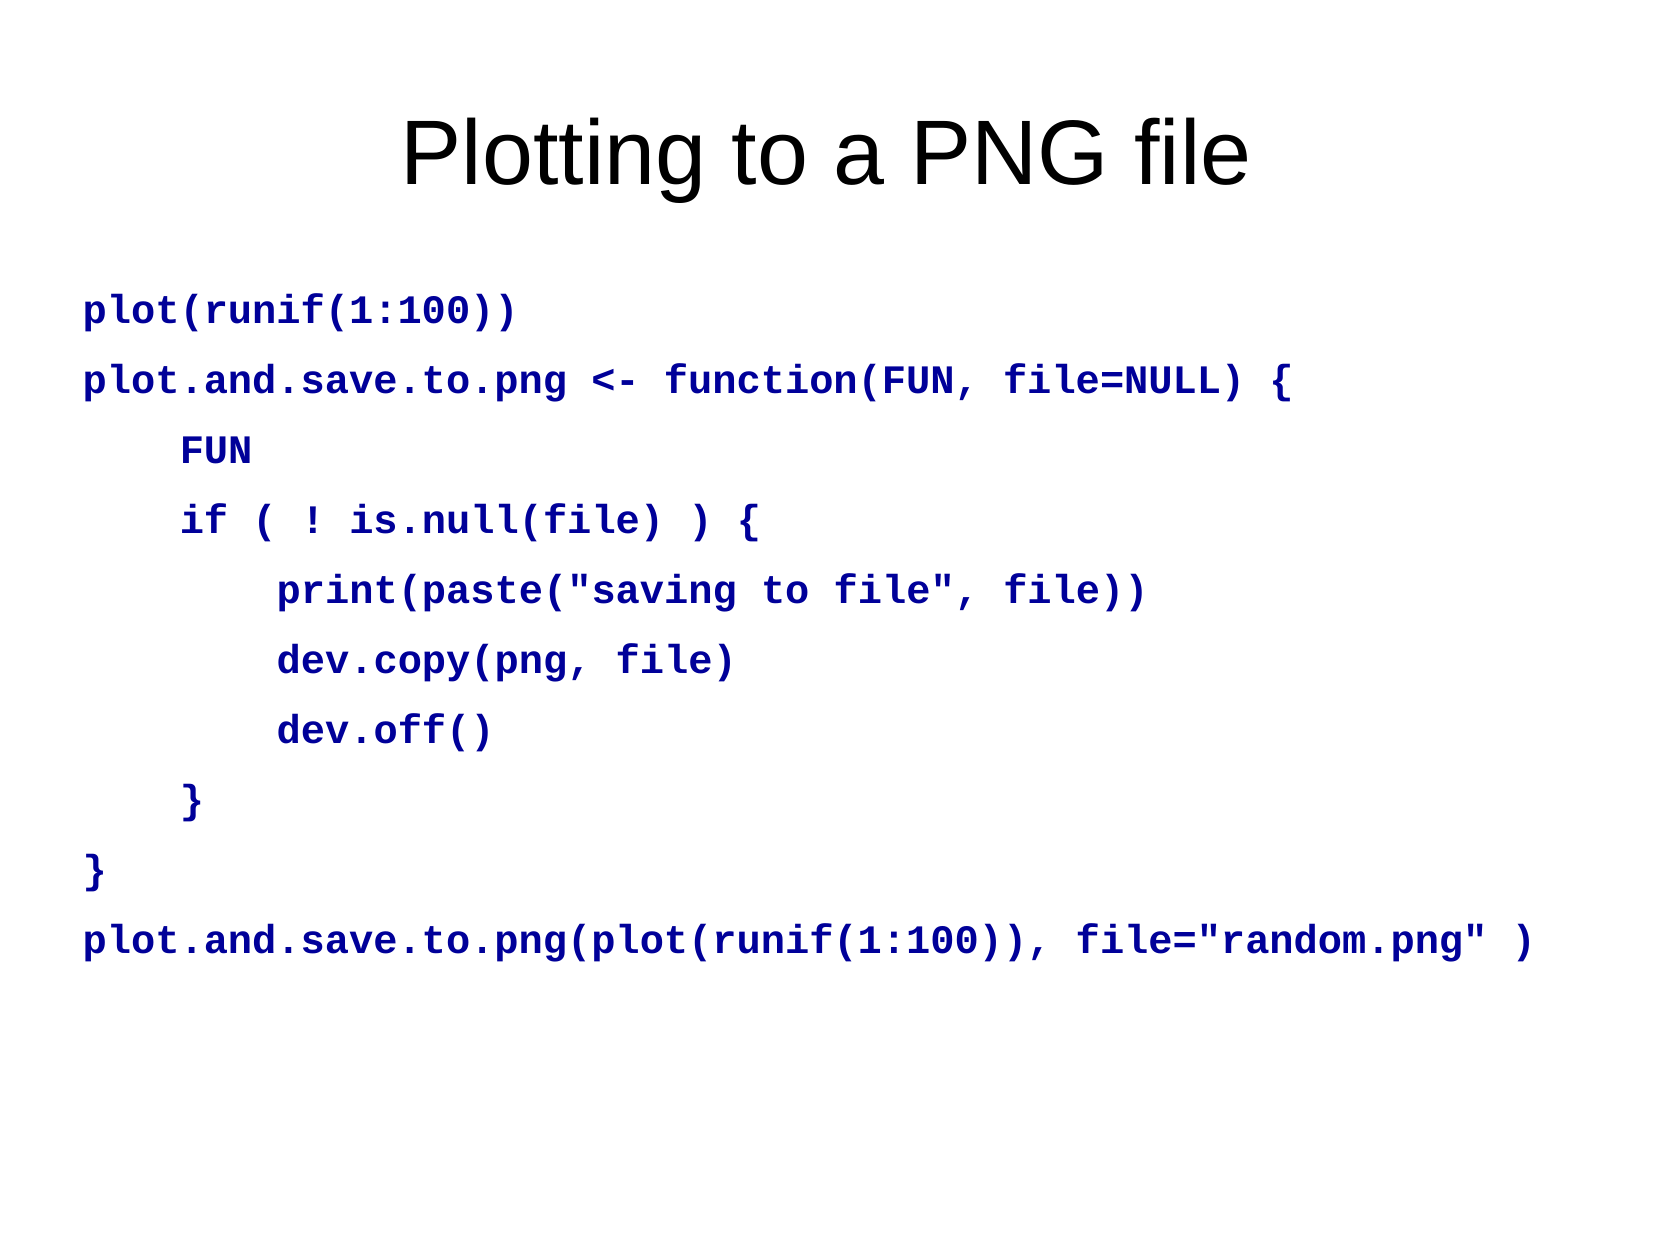

# Plotting to a PNG file
plot(runif(1:100))
plot.and.save.to.png <- function(FUN, file=NULL) {
 FUN
 if ( ! is.null(file) ) {
 print(paste("saving to file", file))
 dev.copy(png, file)
 dev.off()
 }
}
plot.and.save.to.png(plot(runif(1:100)), file="random.png" )